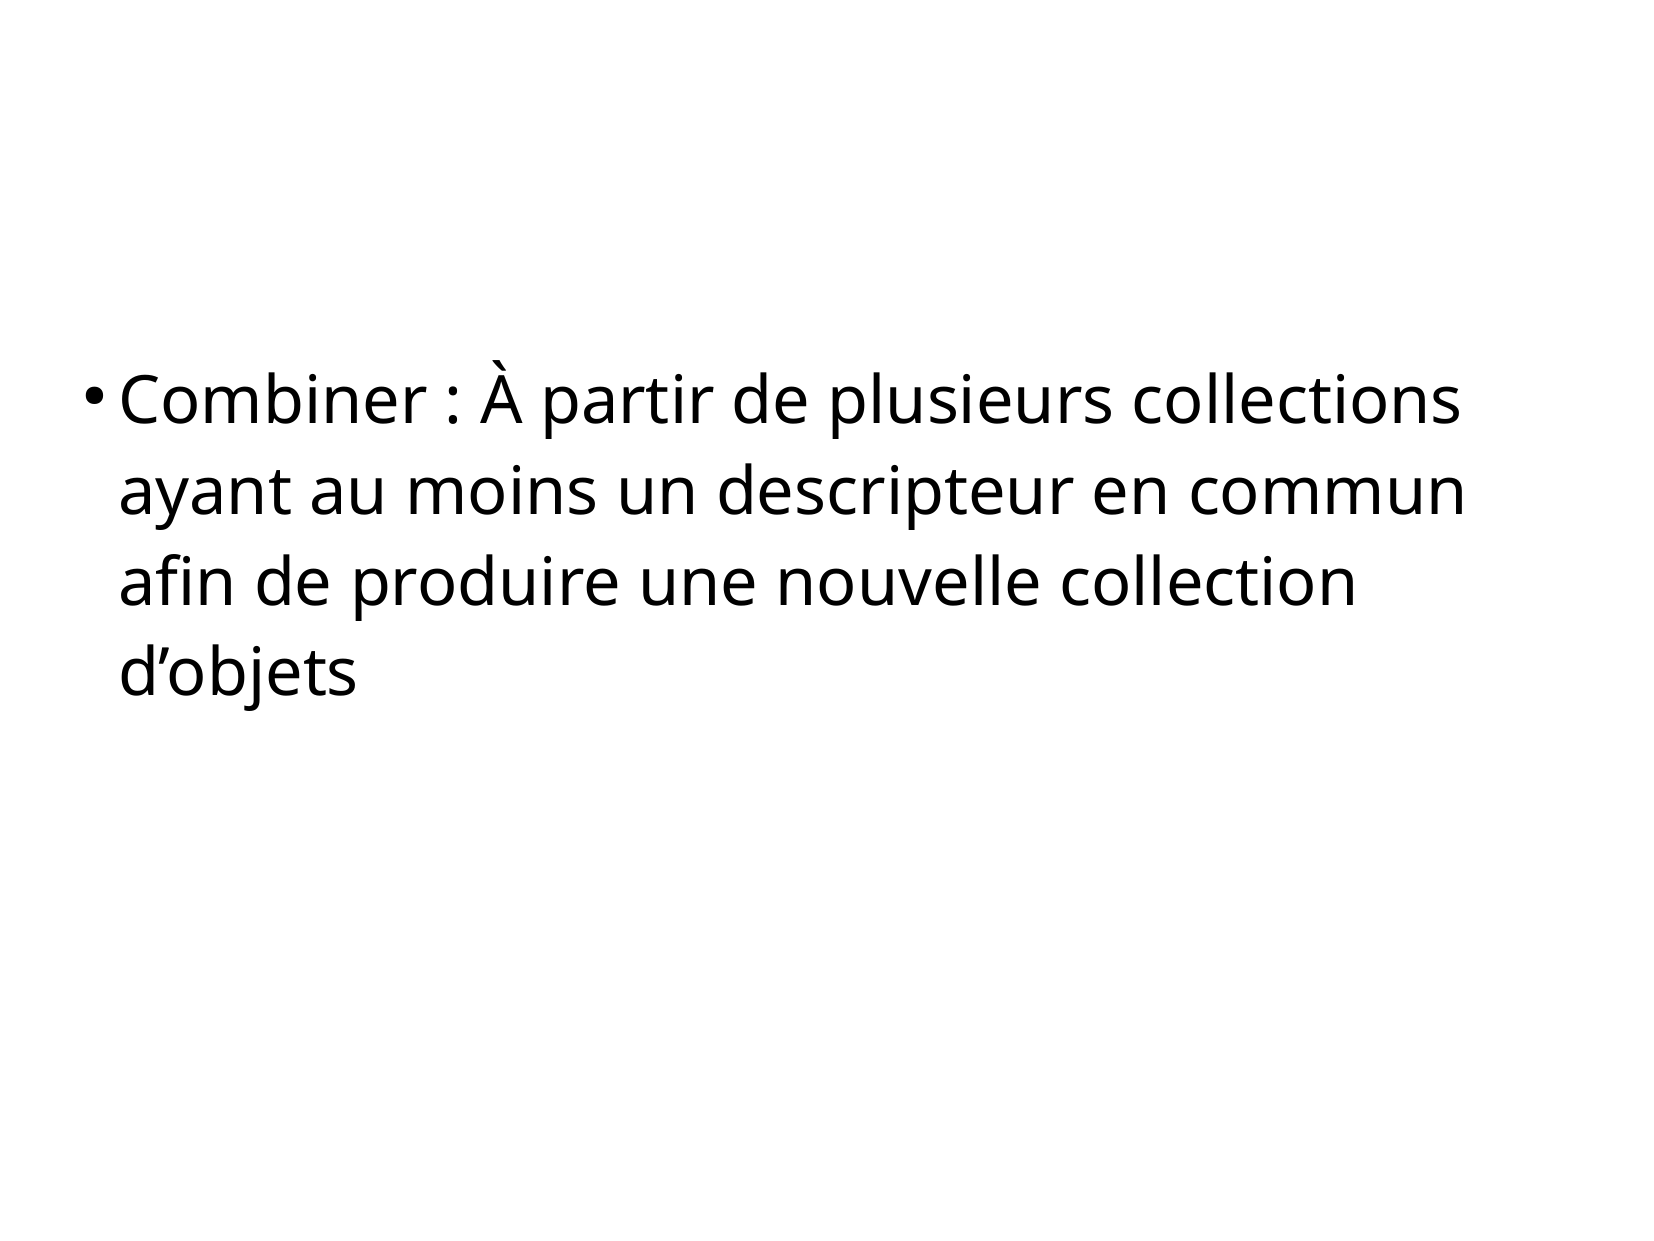

# Combiner : À partir de plusieurs collections ayant au moins un descripteur en commun afin de produire une nouvelle collection d’objets